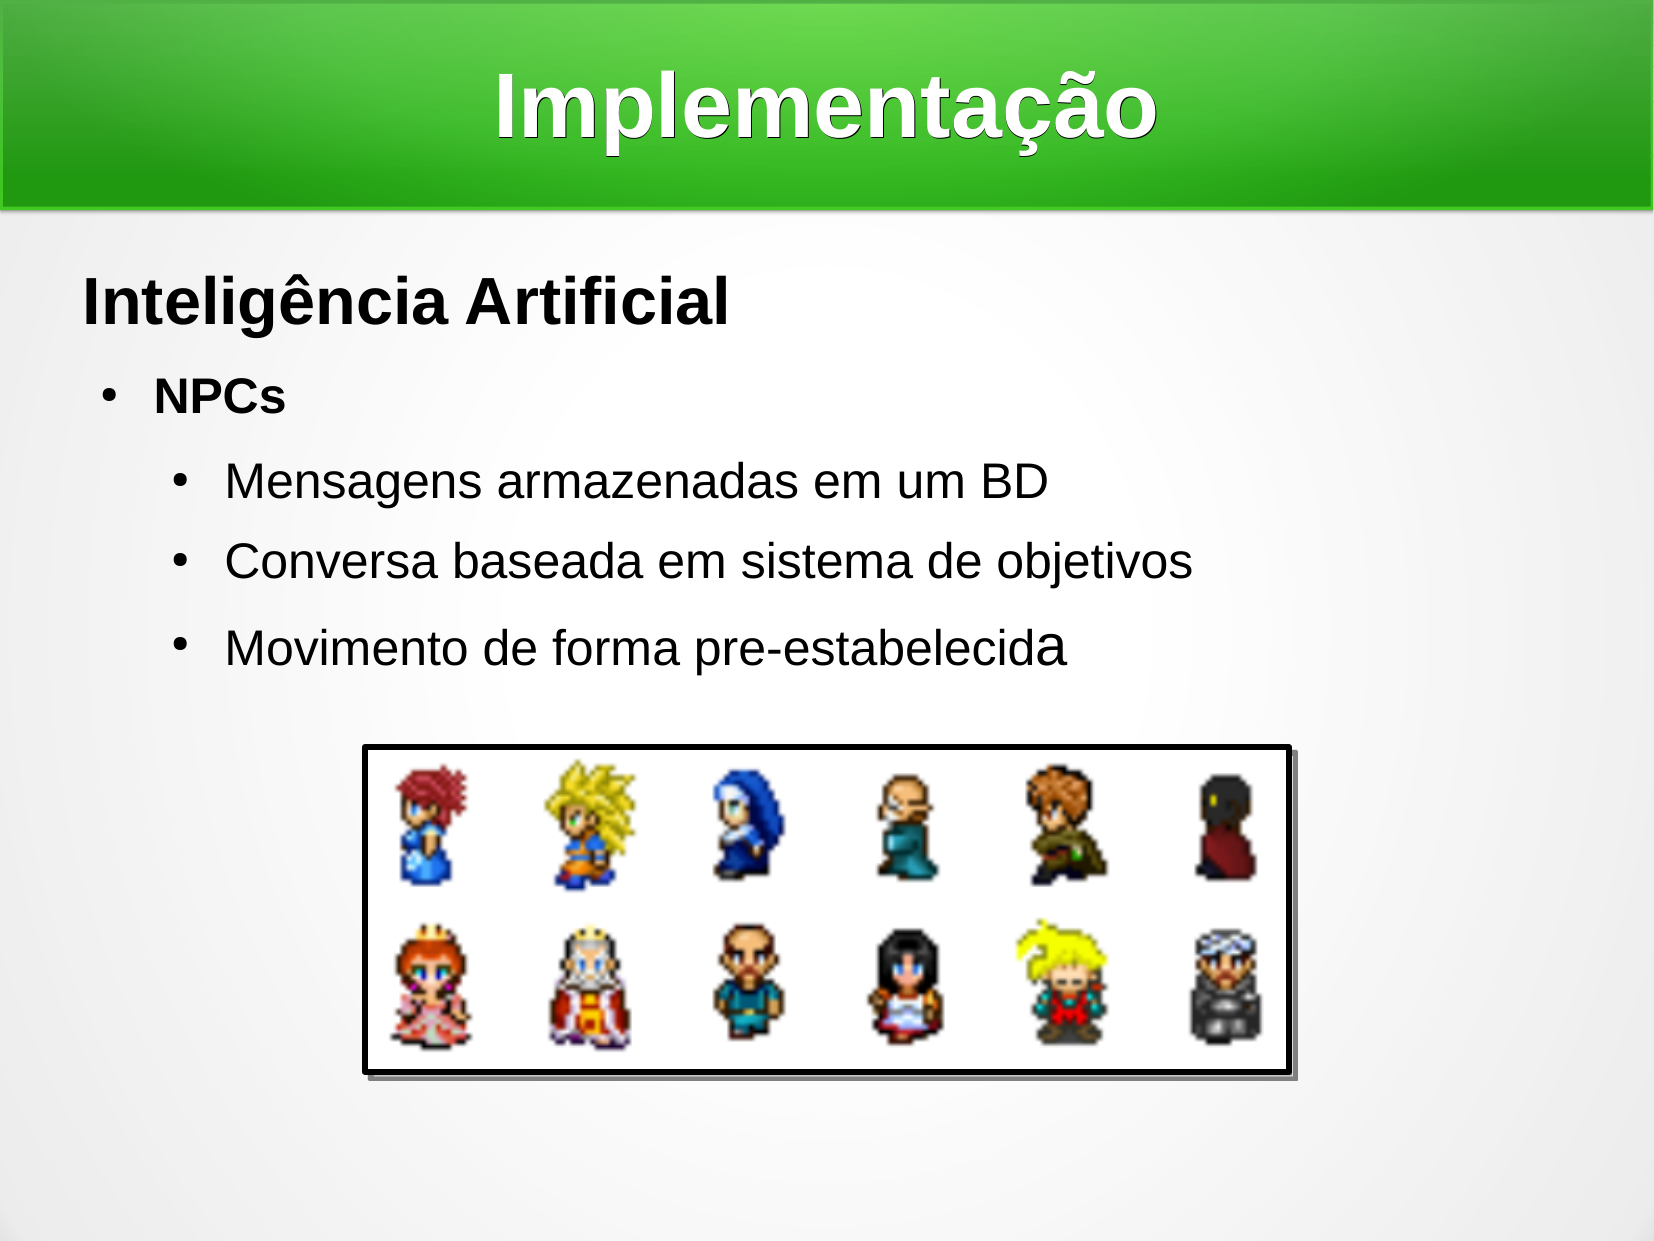

# Implementação
Inteligência Artificial
NPCs
Mensagens armazenadas em um BD
Conversa baseada em sistema de objetivos
Movimento de forma pre-estabelecida